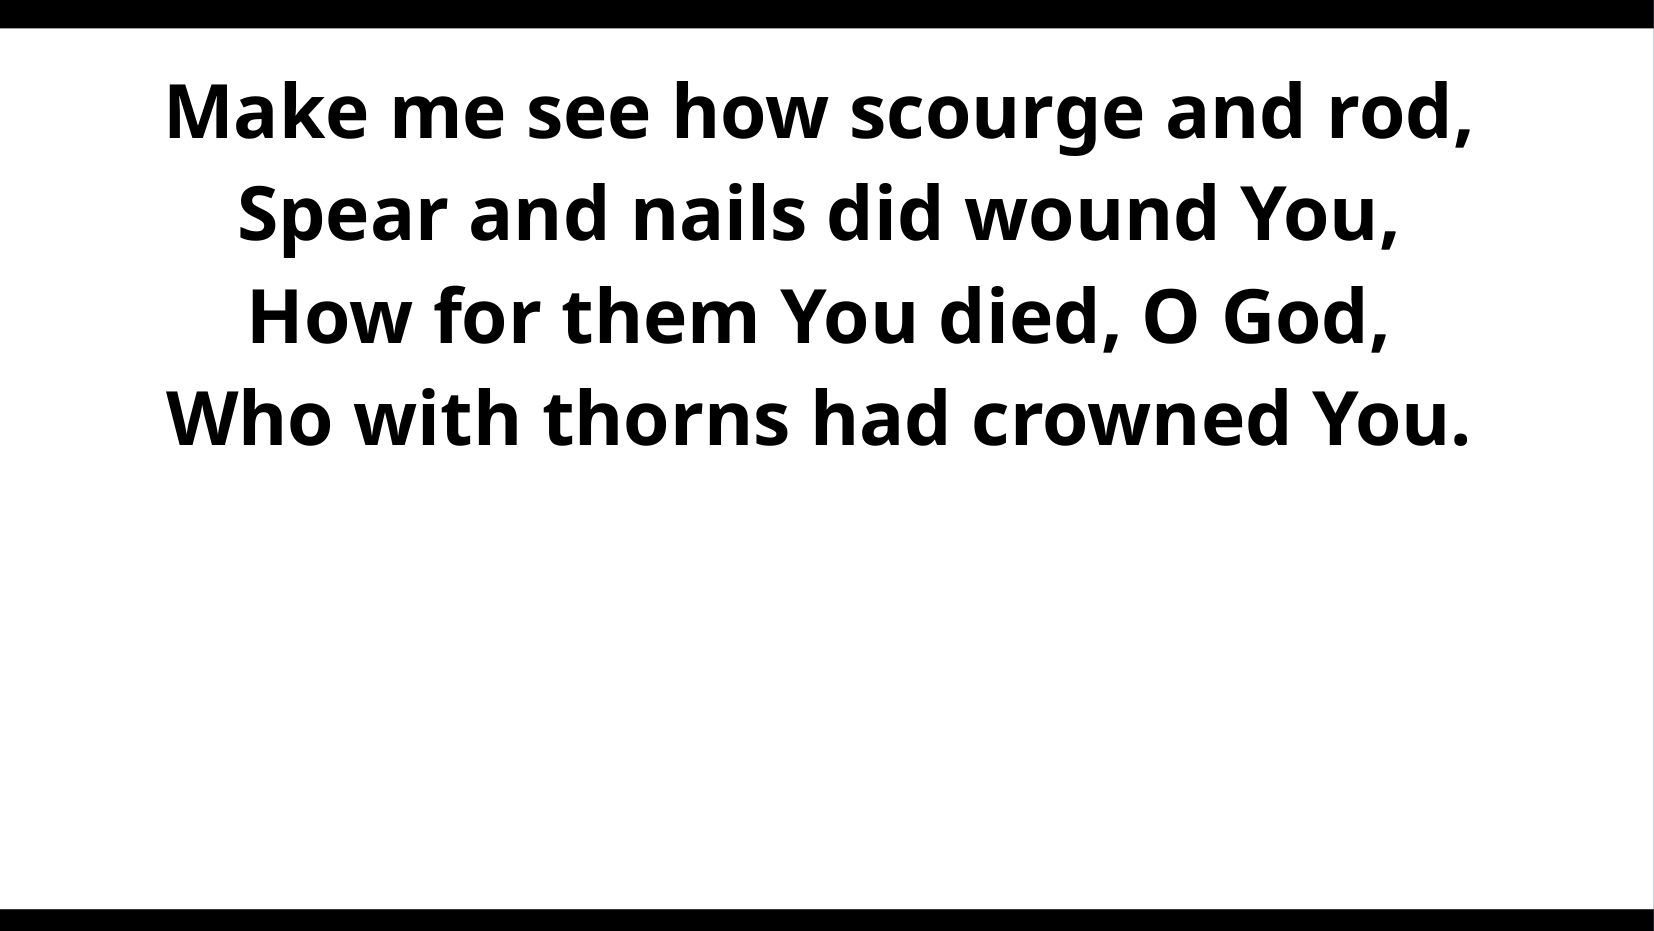

Make me see how scourge and rod,
Spear and nails did wound You,
How for them You died, O God,
Who with thorns had crowned You.